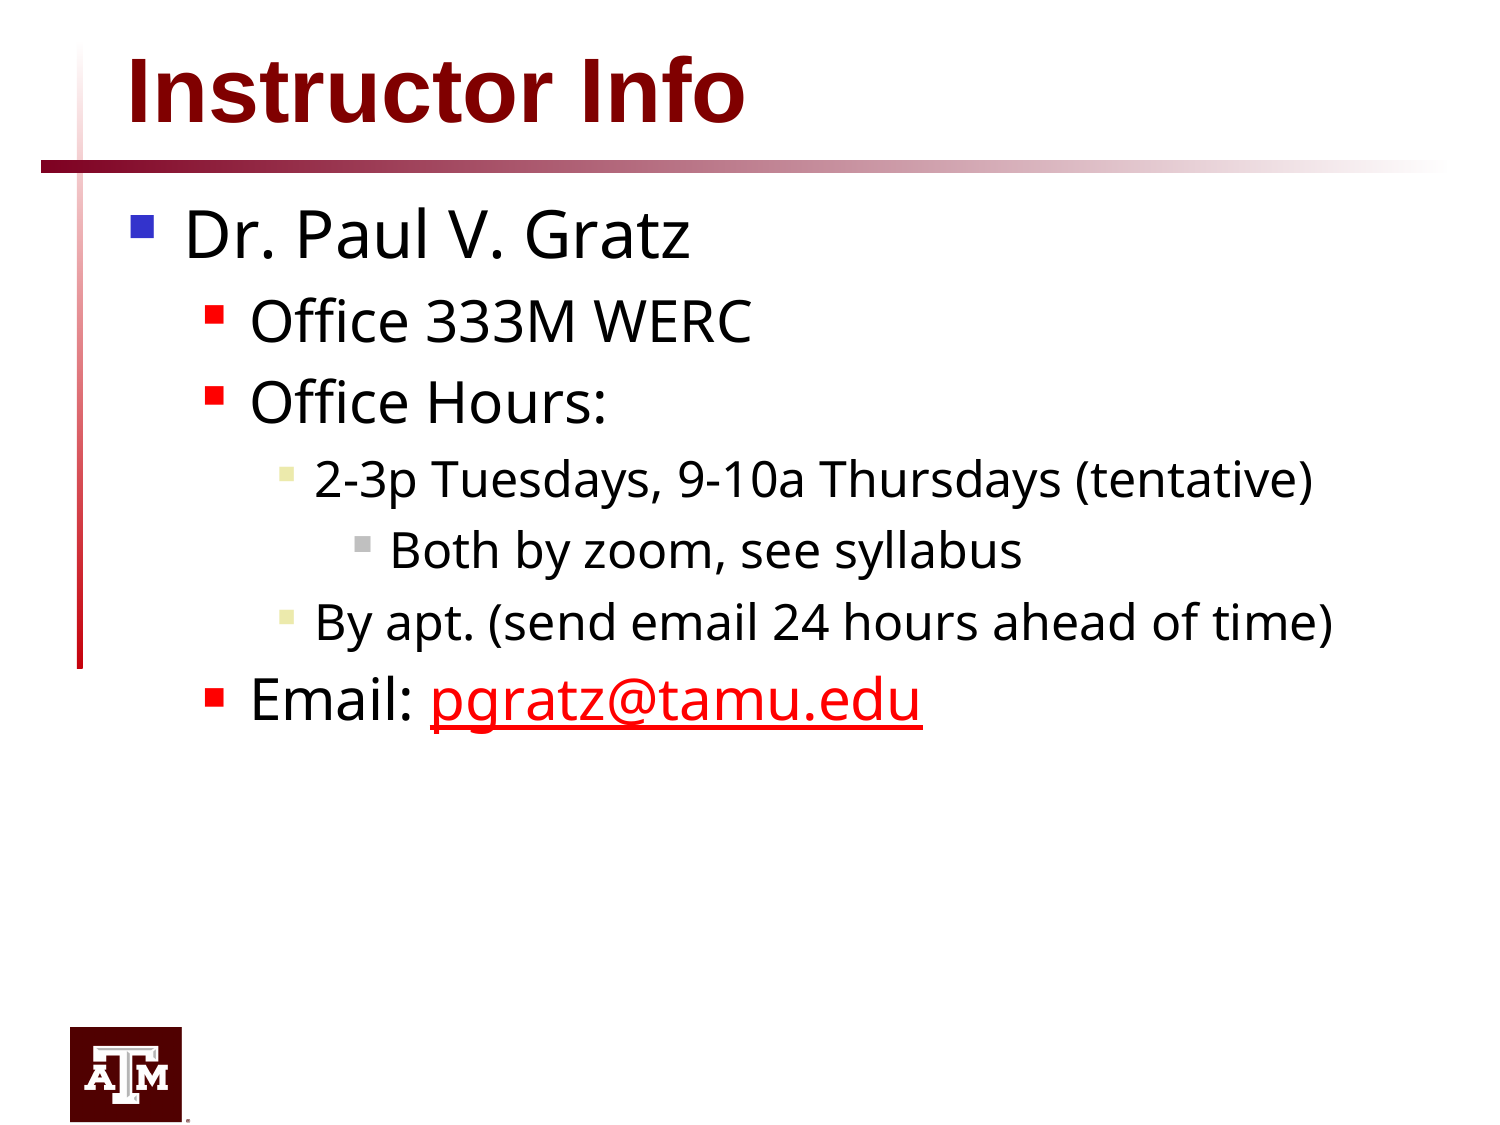

# Instructor Info
Dr. Paul V. Gratz
Office 333M WERC
Office Hours:
2-3p Tuesdays, 9-10a Thursdays (tentative)
Both by zoom, see syllabus
By apt. (send email 24 hours ahead of time)
Email: pgratz@tamu.edu